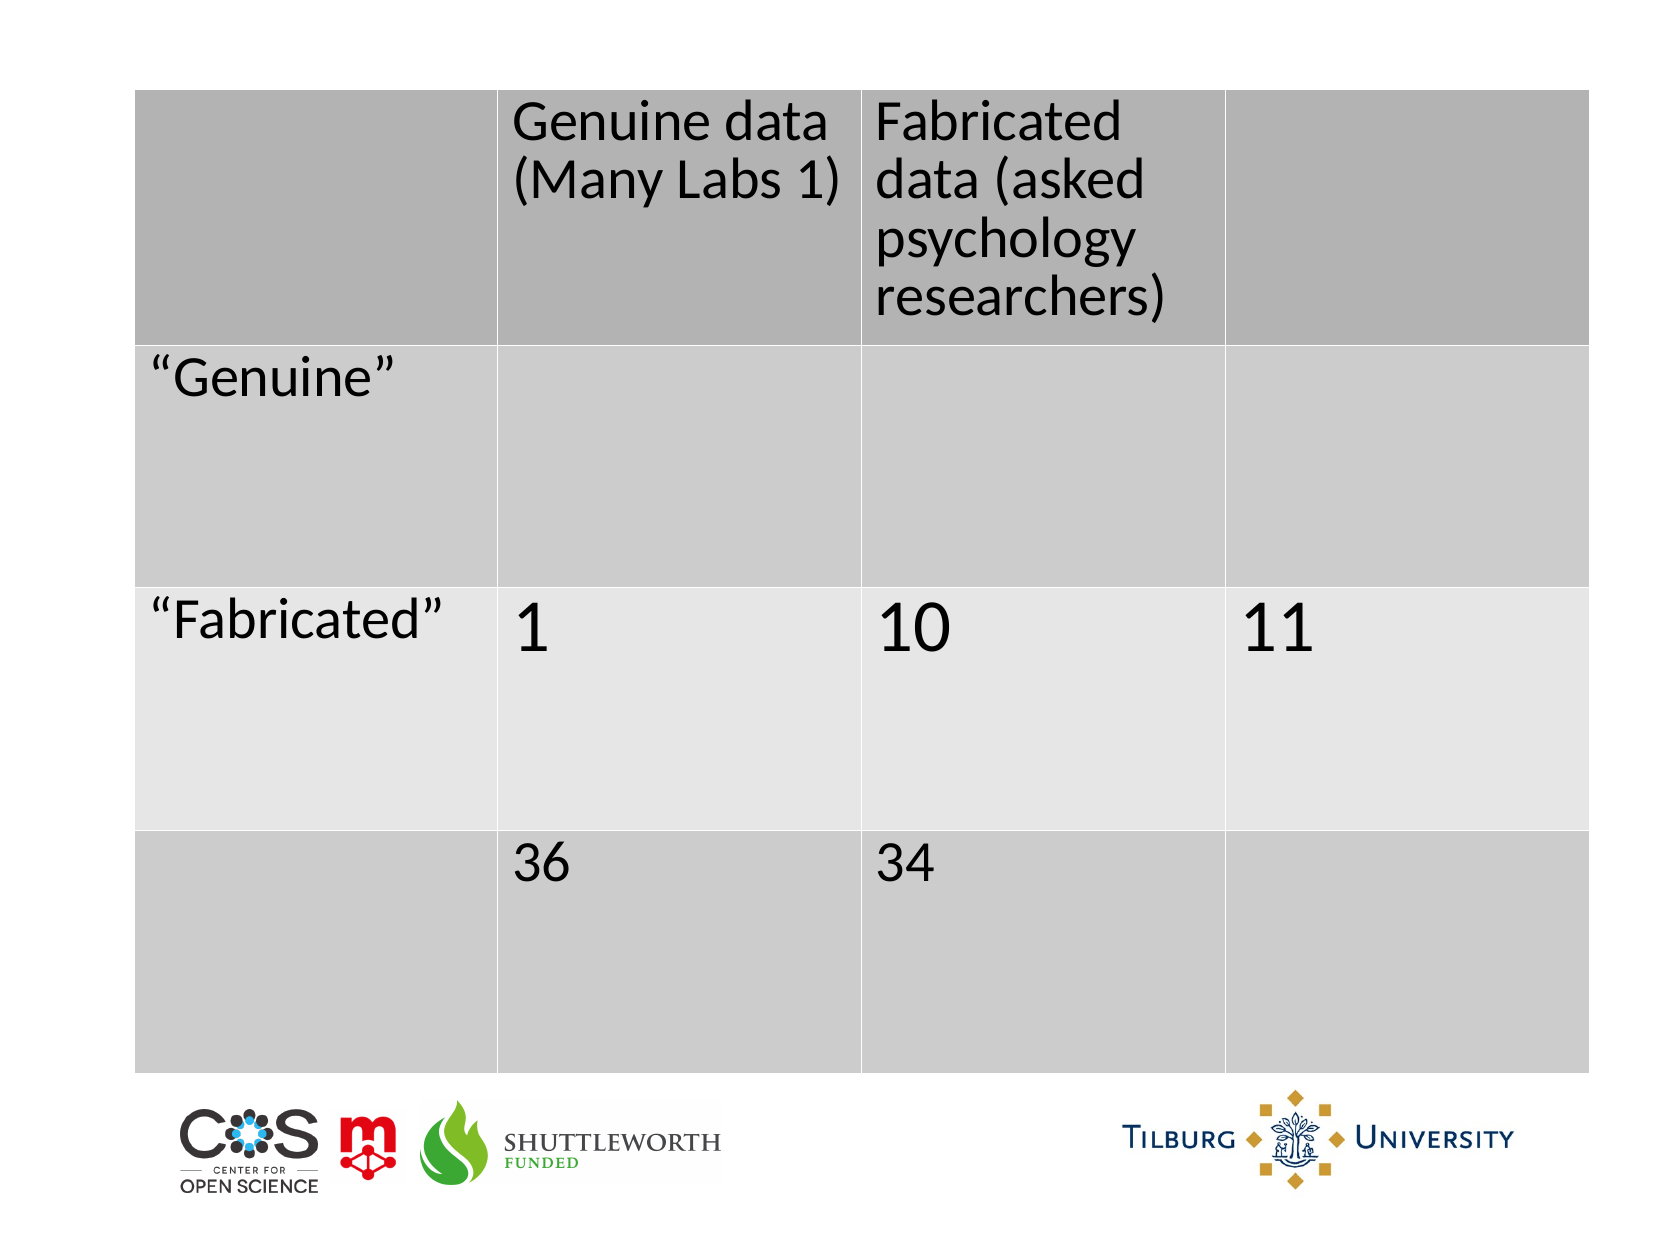

| | Genuine data (Many Labs 1) | Fabricated data (asked psychology researchers) | |
| --- | --- | --- | --- |
| “Genuine” | | | |
| “Fabricated” | 1 | 10 | 11 |
| | 36 | 34 | |